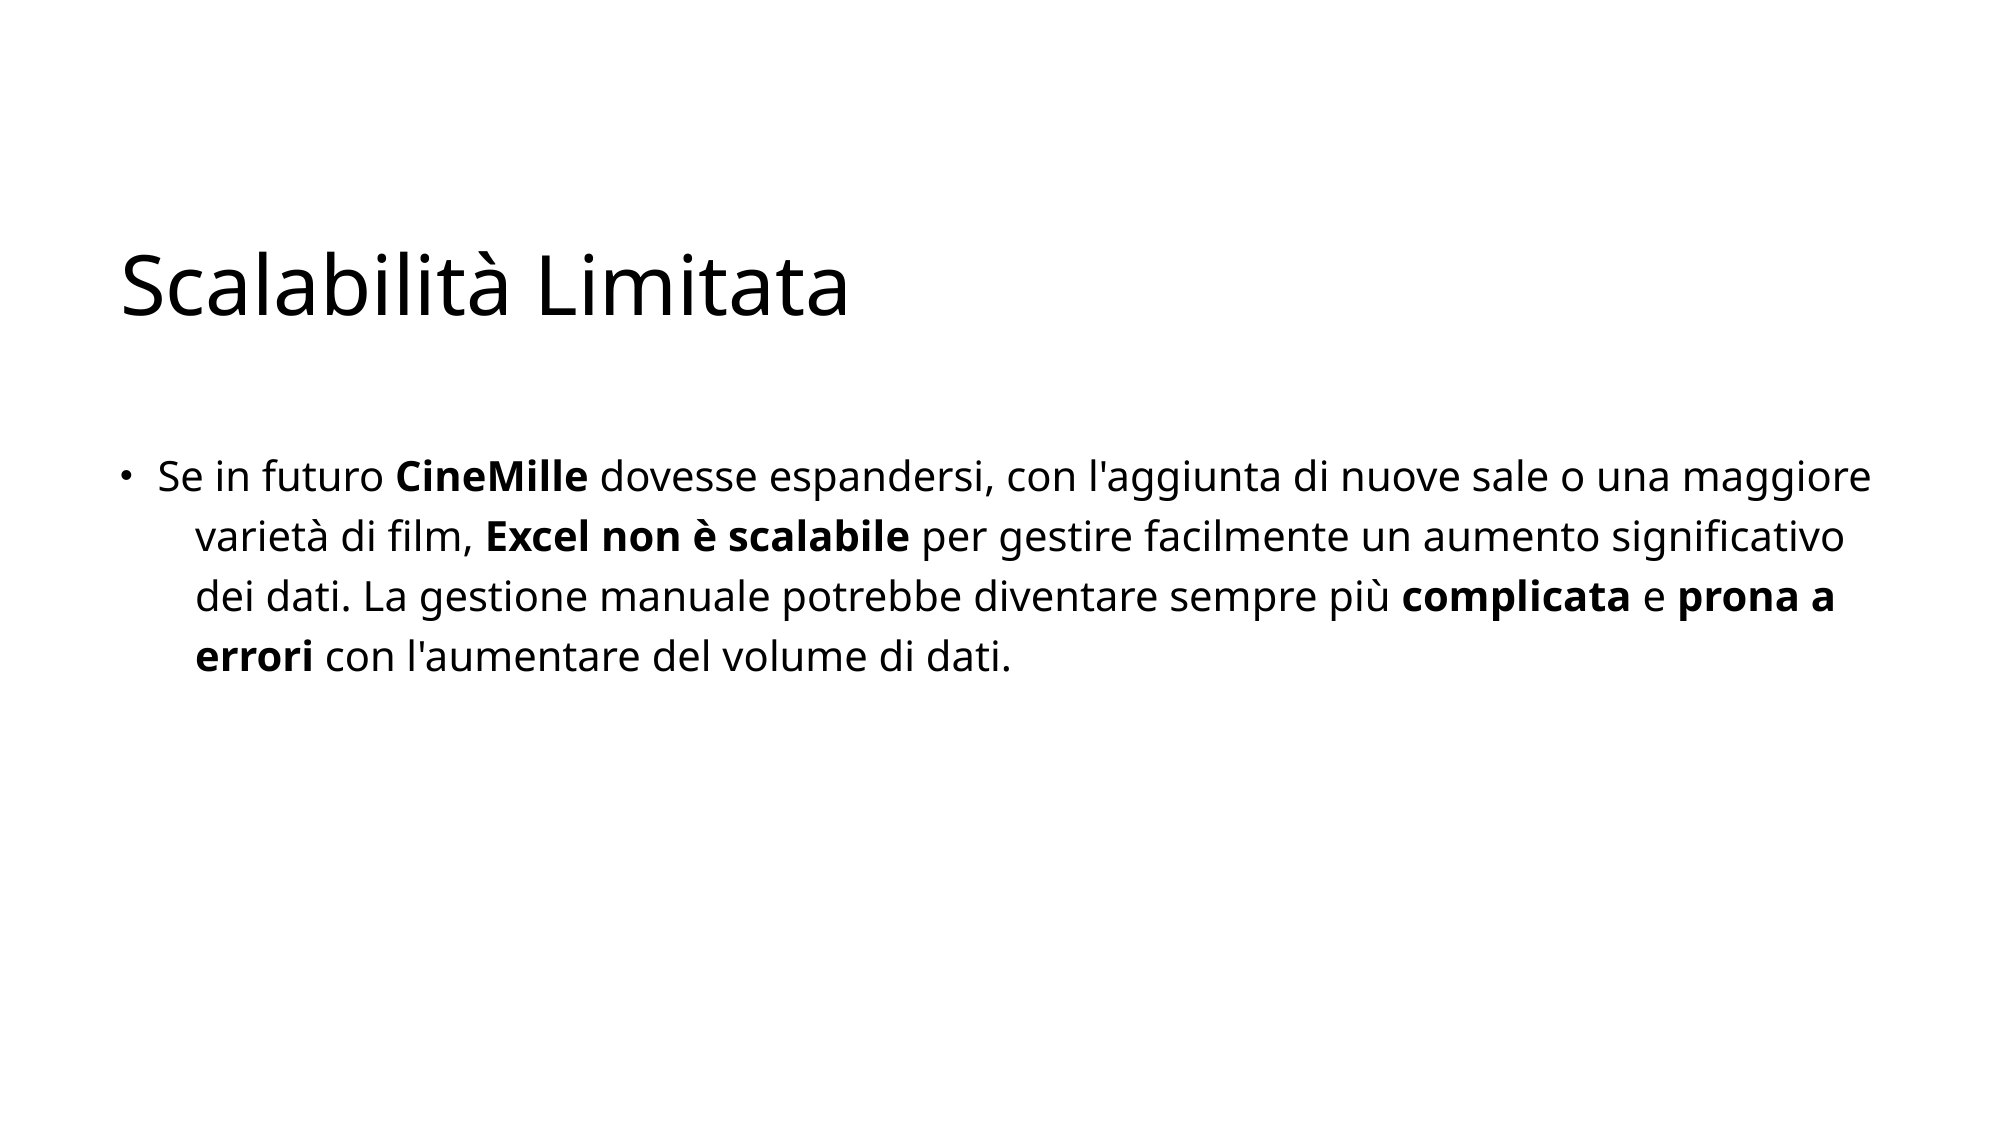

# Scalabilità Limitata
Se in futuro CineMille dovesse espandersi, con l'aggiunta di nuove sale o una maggiore varietà di film, Excel non è scalabile per gestire facilmente un aumento significativo dei dati. La gestione manuale potrebbe diventare sempre più complicata e prona a errori con l'aumentare del volume di dati.